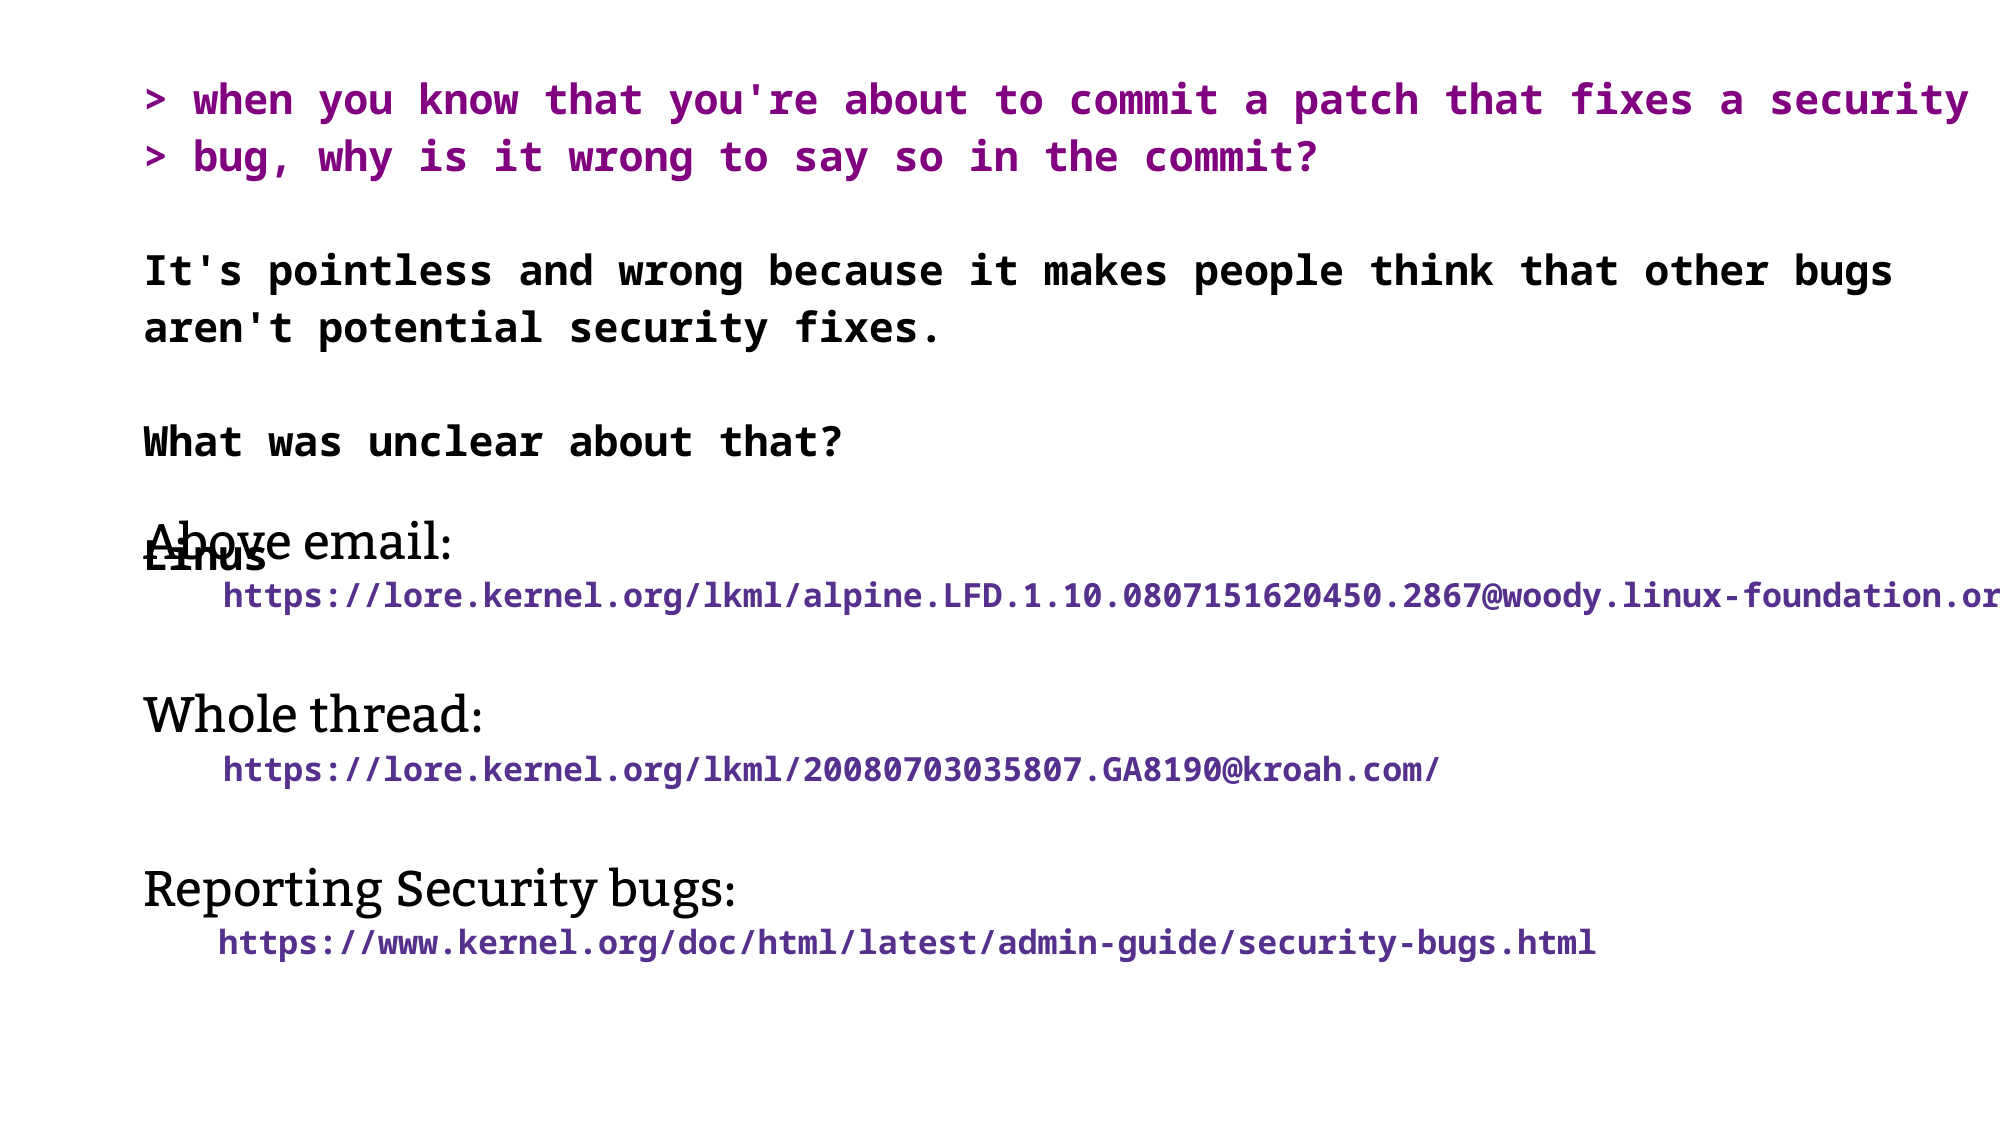

> when you know that you're about to commit a patch that fixes a security
> bug, why is it wrong to say so in the commit?
It's pointless and wrong because it makes people think that other bugs
aren't potential security fixes.
What was unclear about that?
Linus
Above email:
 https://lore.kernel.org/lkml/alpine.LFD.1.10.0807151620450.2867@woody.linux-foundation.org/
Whole thread:
 https://lore.kernel.org/lkml/20080703035807.GA8190@kroah.com/
Reporting Security bugs:
	https://www.kernel.org/doc/html/latest/admin-guide/security-bugs.html